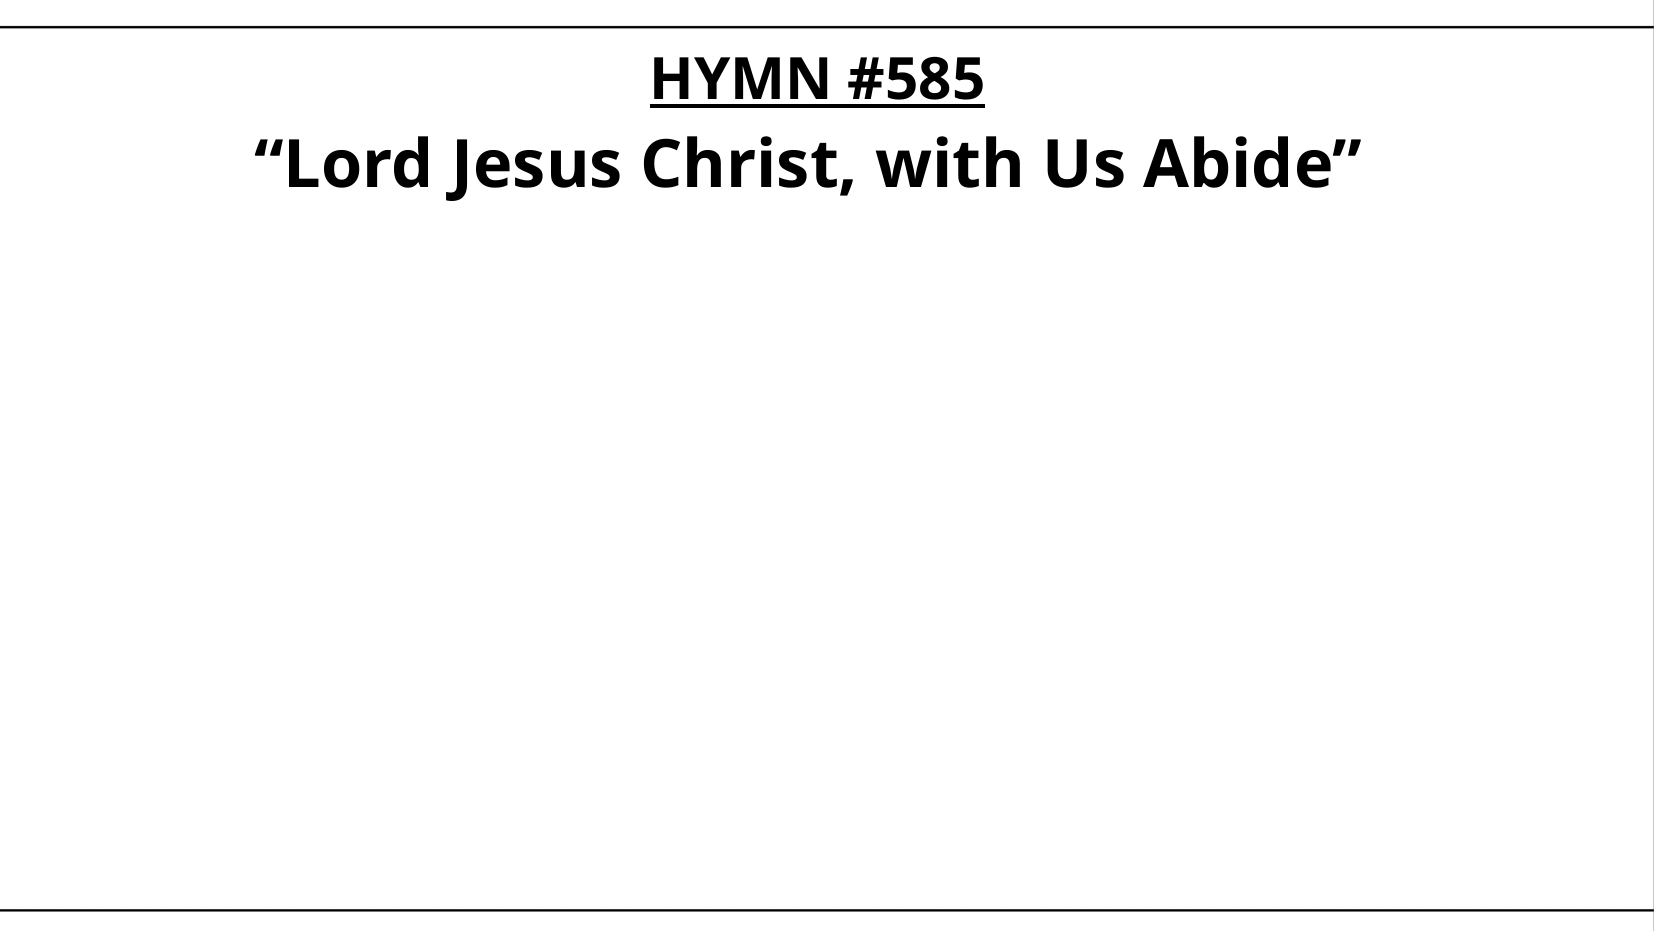

HYMN #585
“Lord Jesus Christ, with Us Abide”